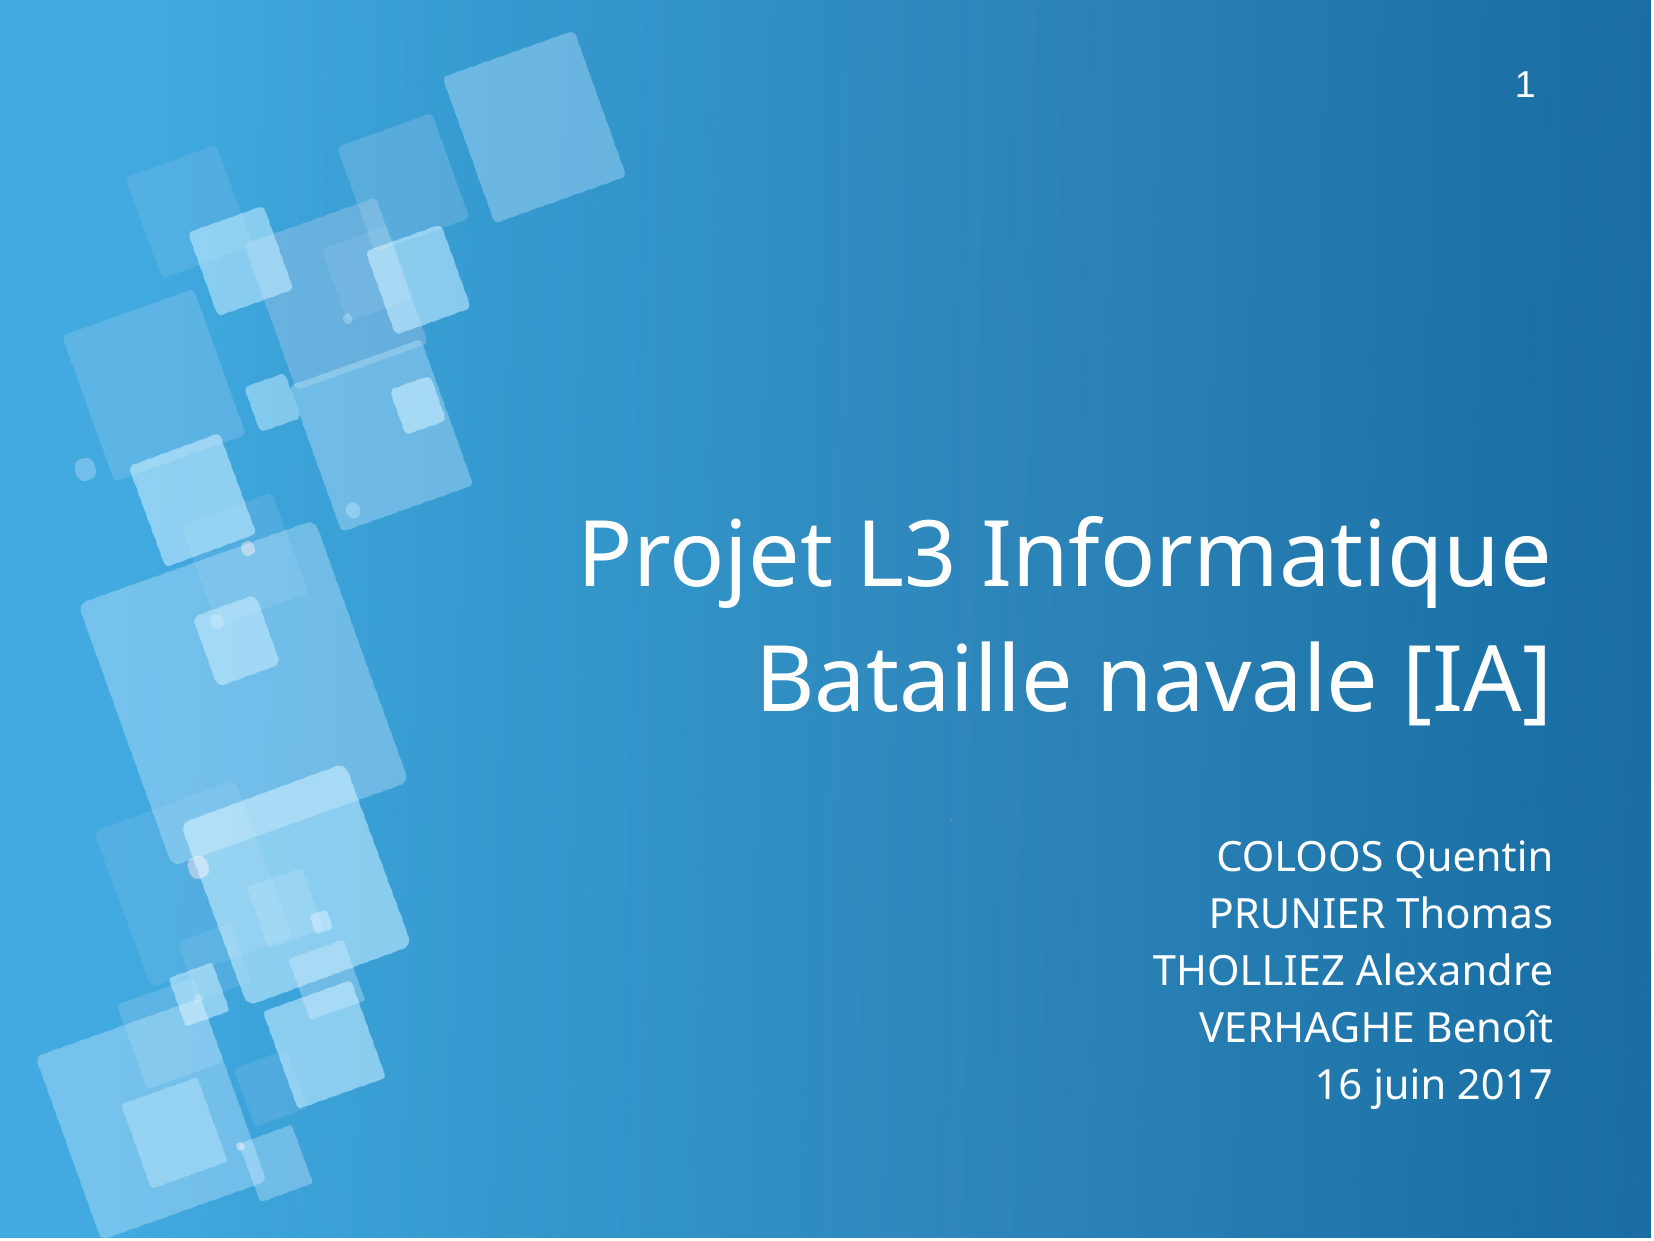

1
# Projet L3 Informatique Bataille navale [IA]
COLOOS Quentin
PRUNIER Thomas
THOLLIEZ Alexandre
VERHAGHE Benoît
16 juin 2017